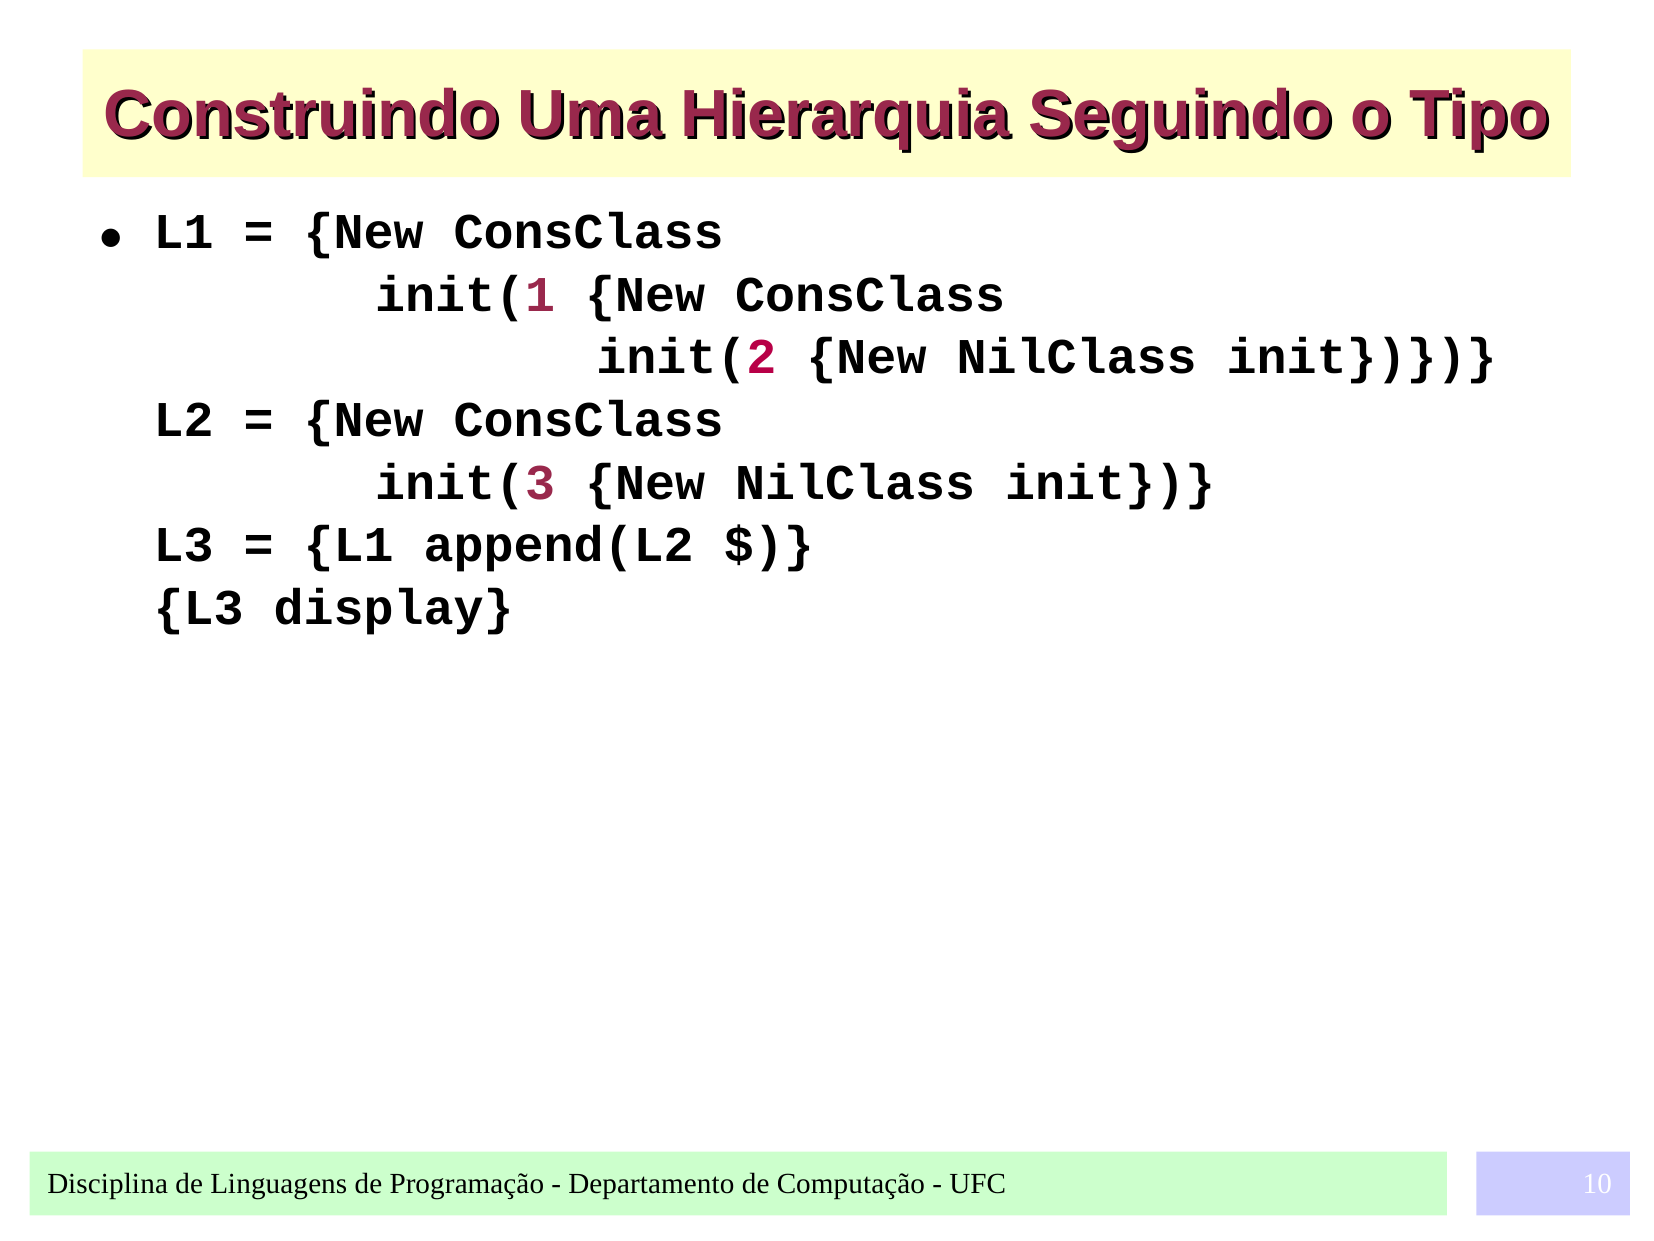

# Construindo Uma Hierarquia Seguindo o Tipo
L1 = {New ConsClass
			init(1 {New ConsClass
						init(2 {New NilClass init})})}
L2 = {New ConsClass
			init(3 {New NilClass init})}
L3 = {L1 append(L2 $)}
{L3 display}
Disciplina de Linguagens de Programação - Departamento de Computação - UFC
10